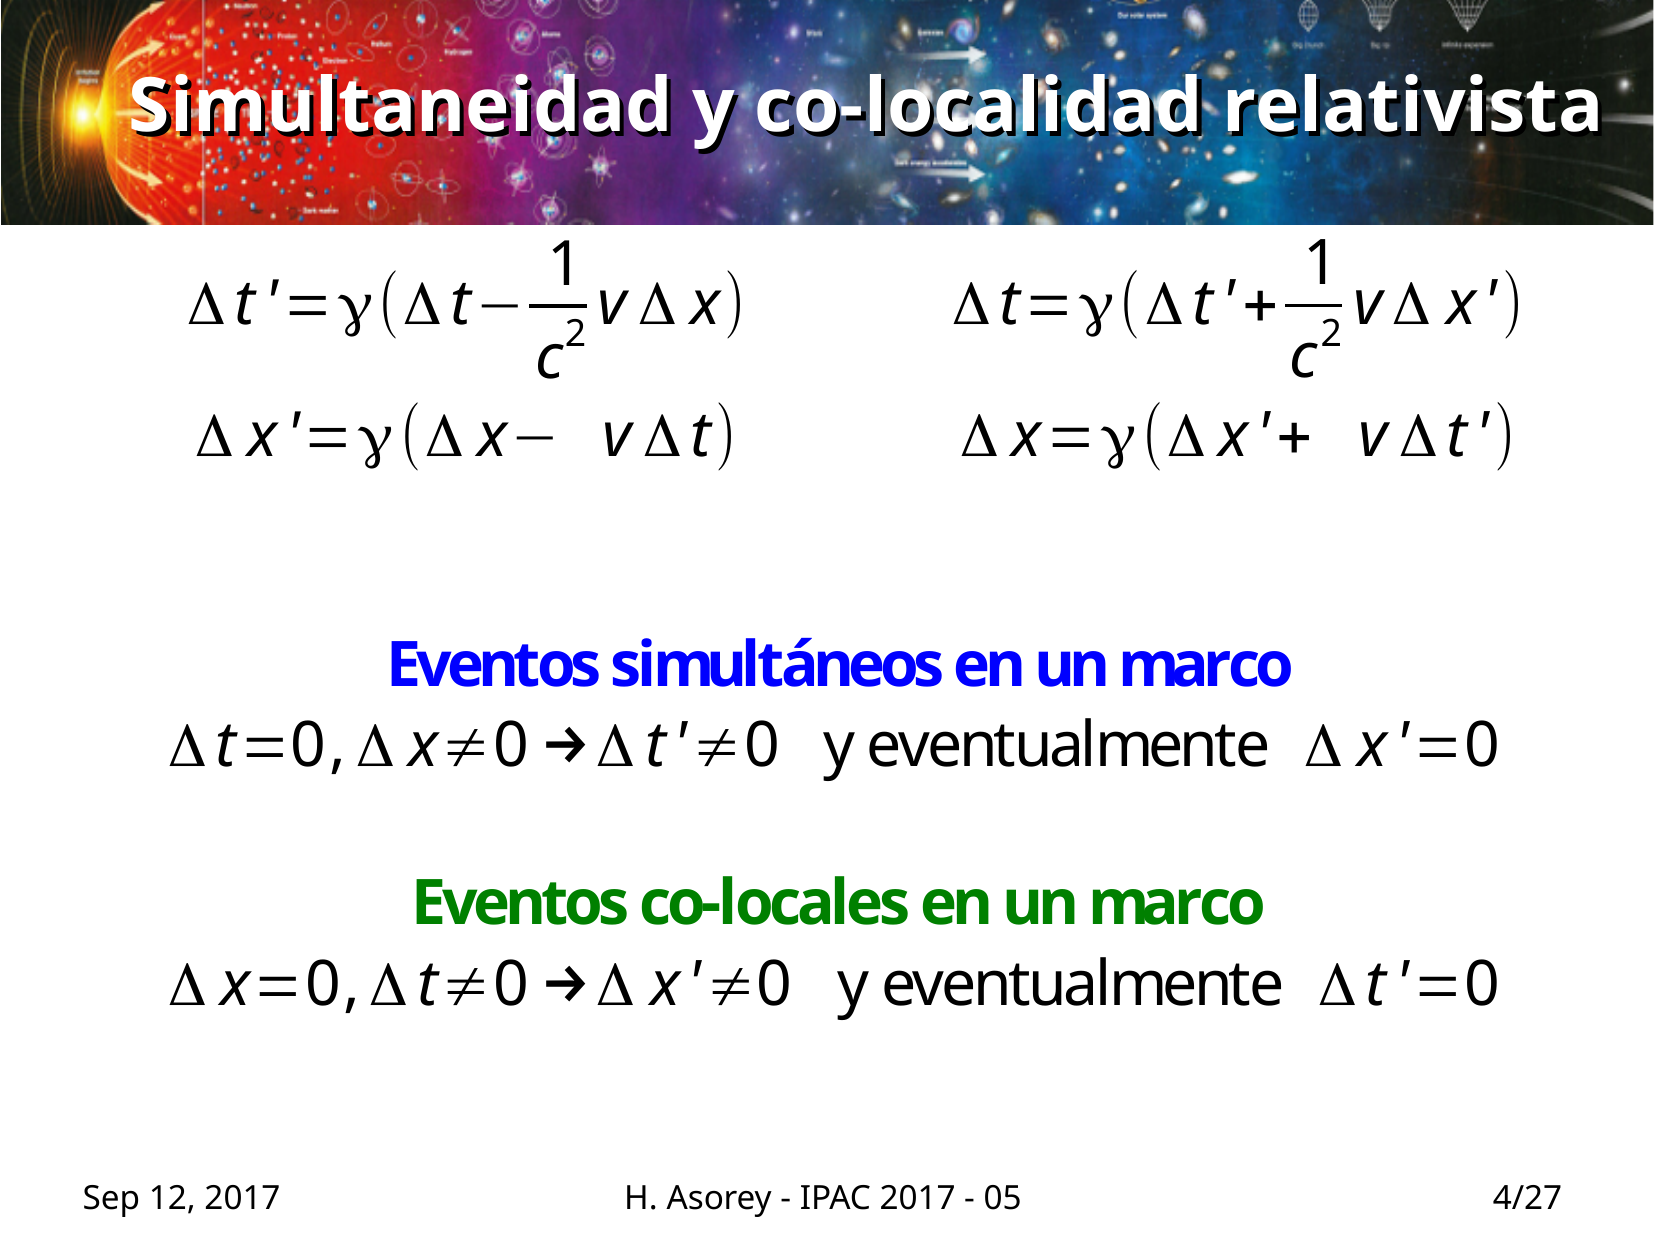

# Simultaneidad y co-localidad relativista
Sep 12, 2017
H. Asorey - IPAC 2017 - 05
4